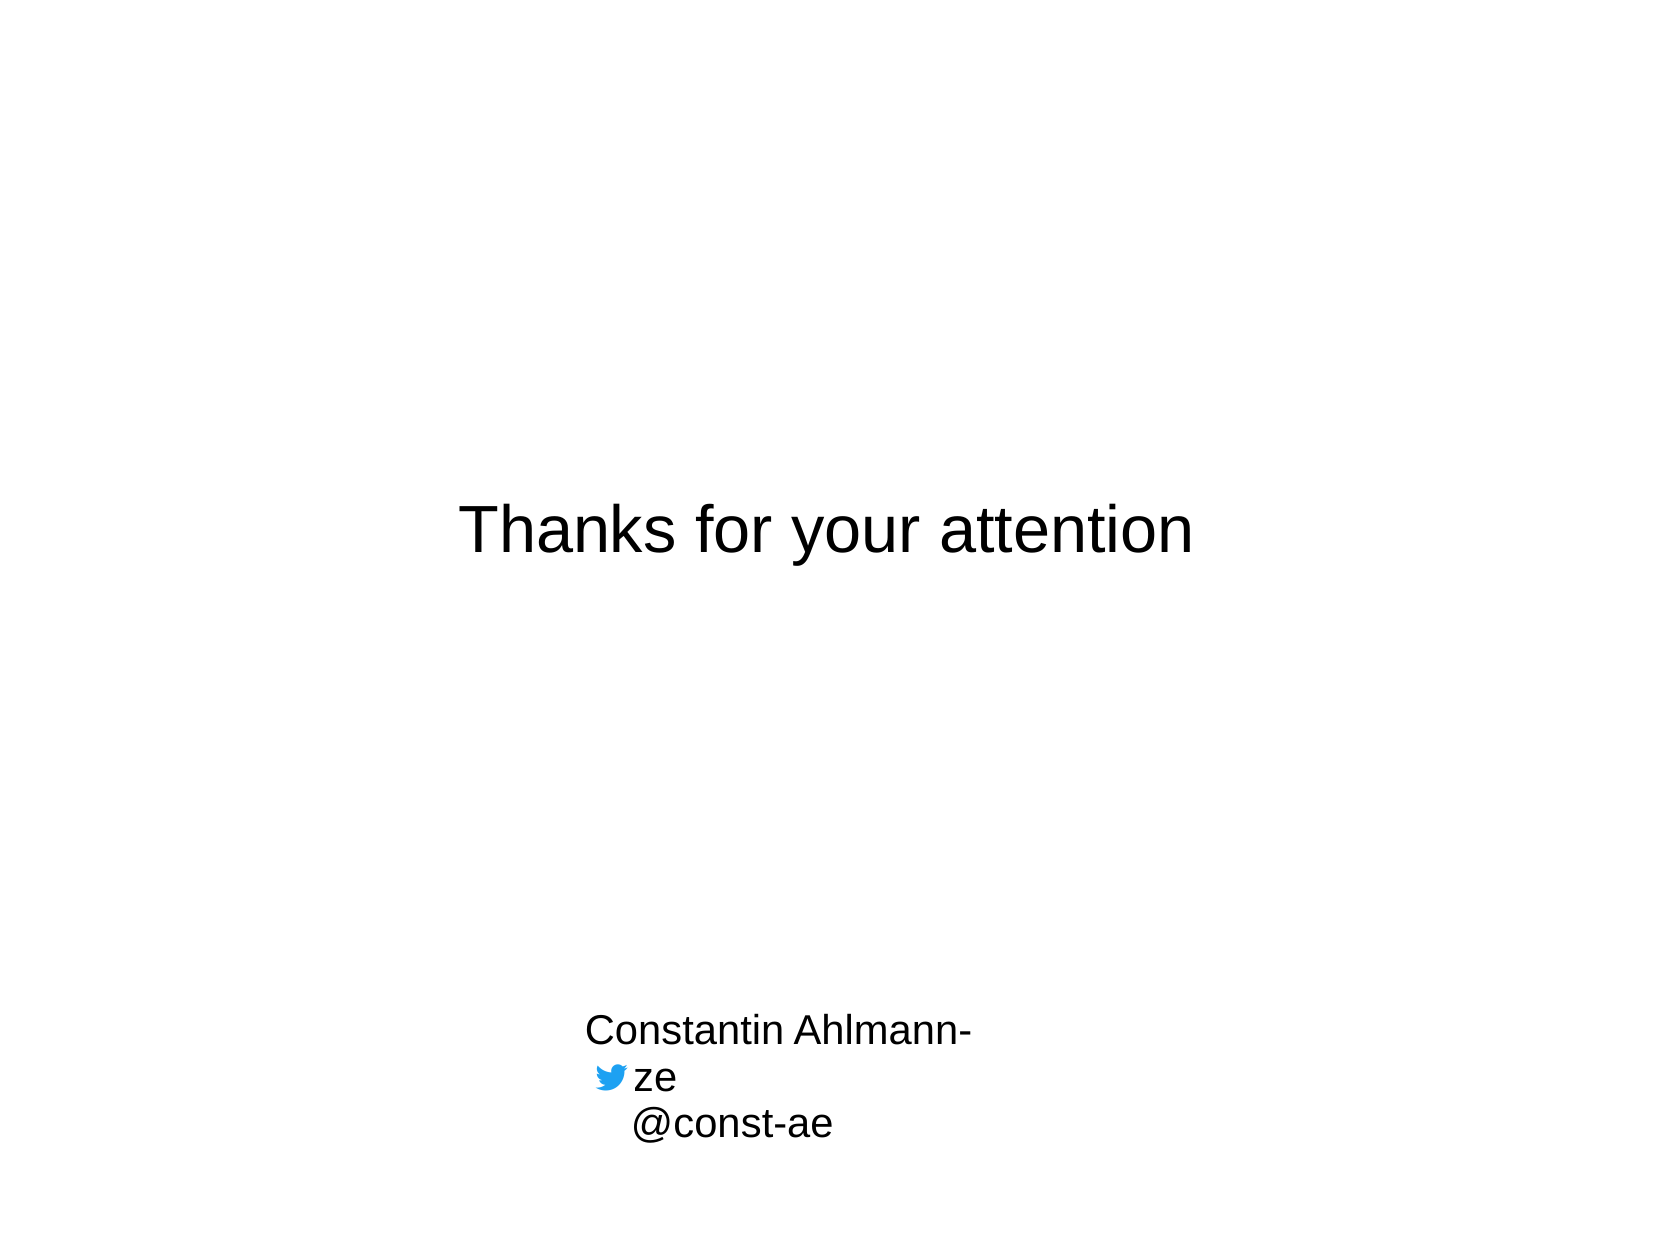

# Thanks for your attention
Constantin Ahlmann-Eltze
 @const-ae